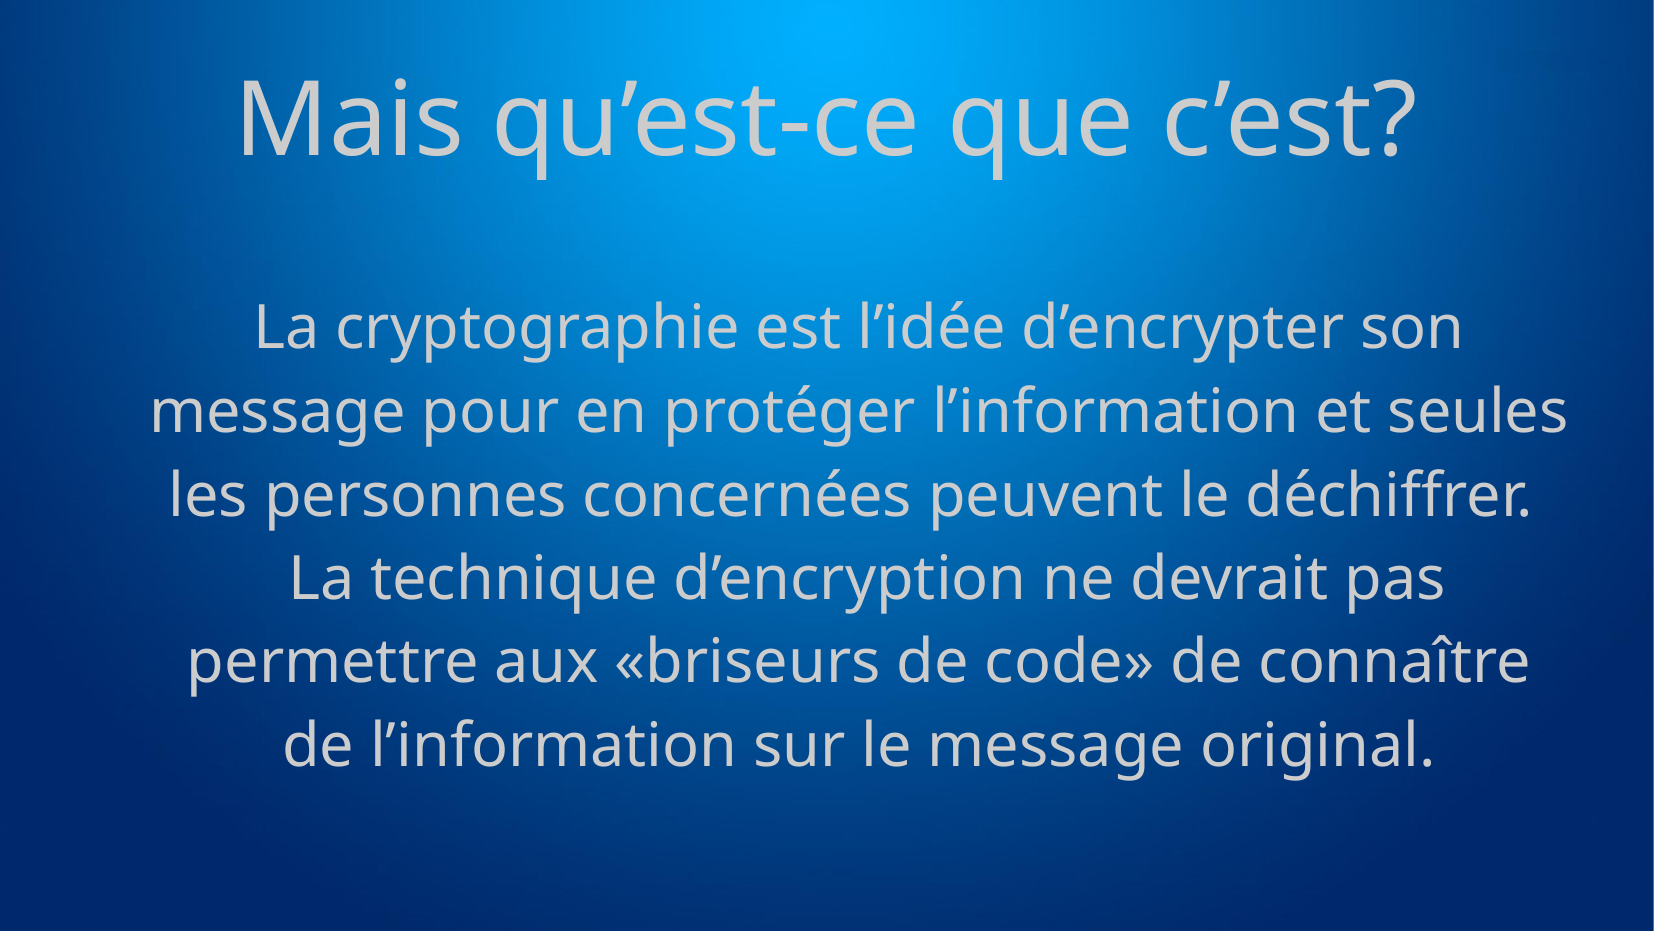

# Mais qu’est-ce que c’est?
La cryptographie est l’idée d’encrypter son message pour en protéger l’information et seules les personnes concernées peuvent le déchiffrer.
 La technique d’encryption ne devrait pas permettre aux «briseurs de code» de connaître de l’information sur le message original.